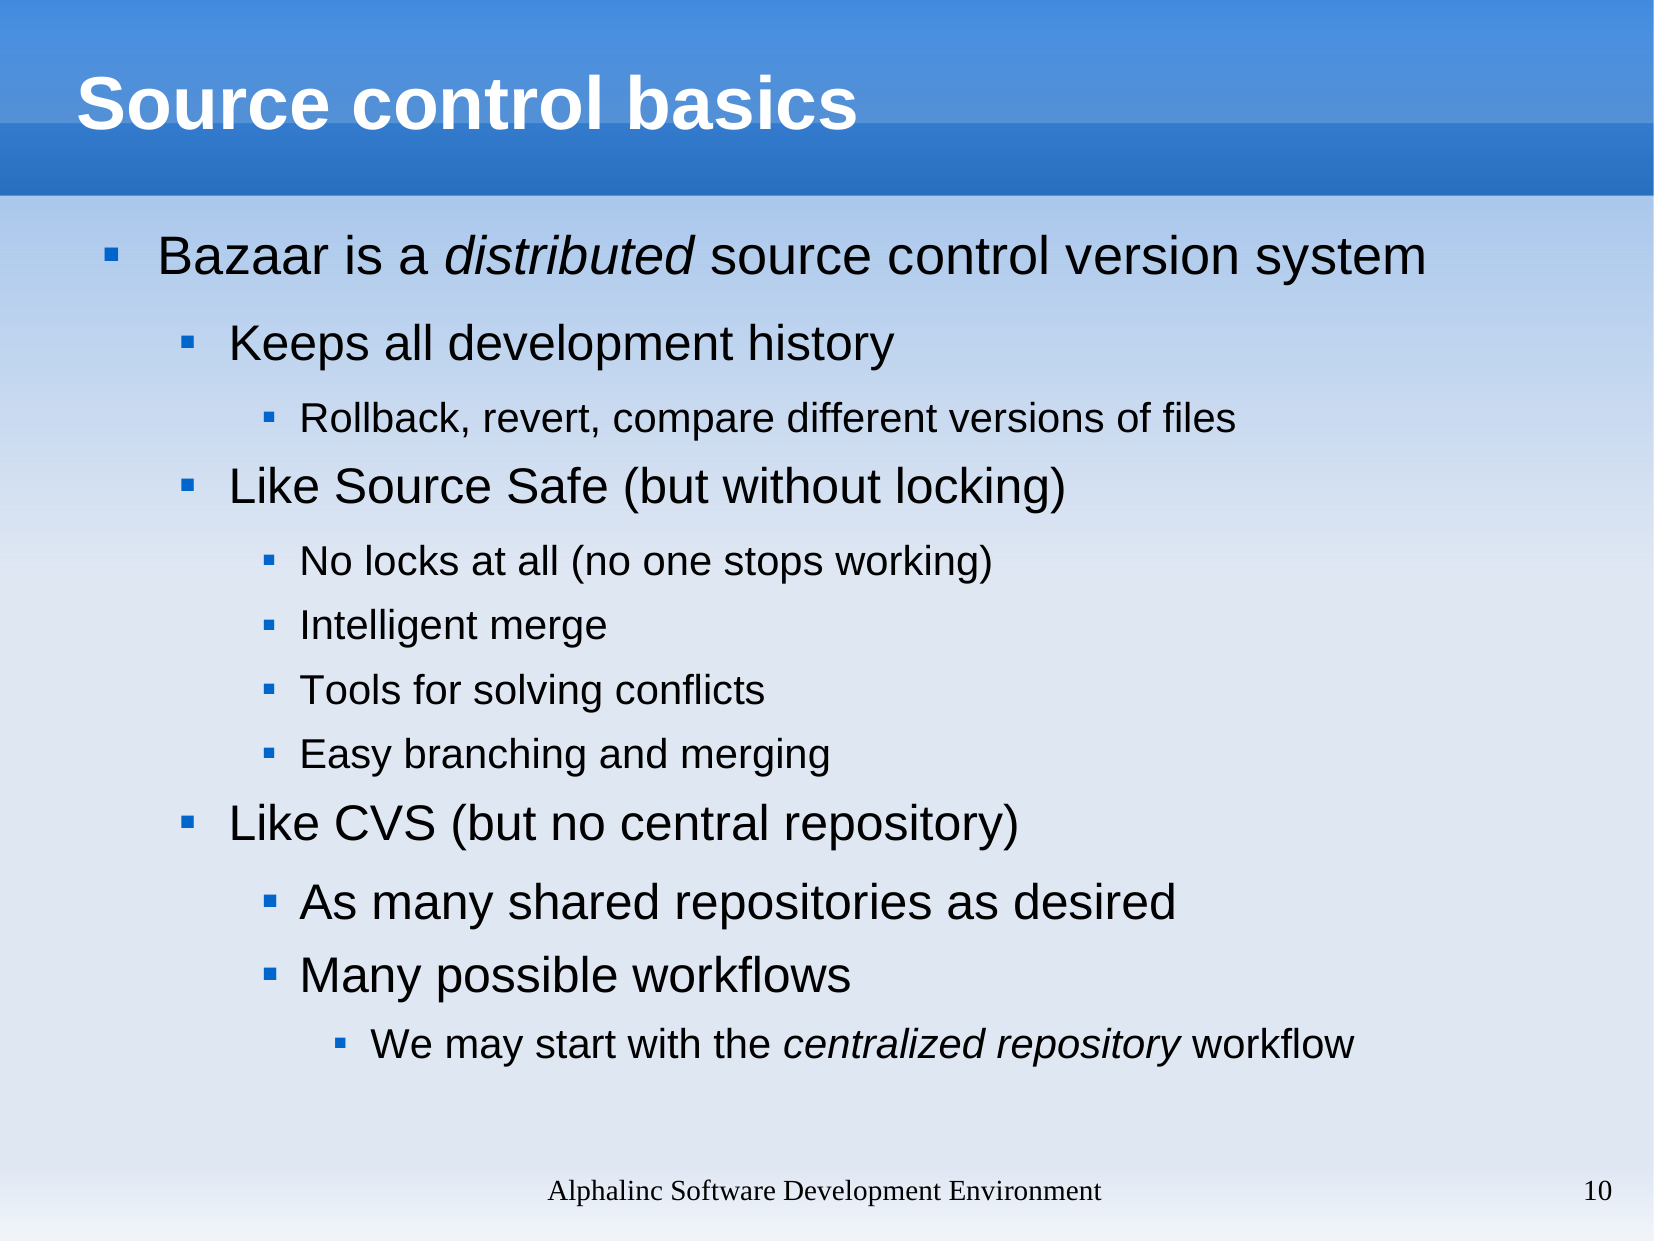

# Source control basics
Bazaar is a distributed source control version system
Keeps all development history
Rollback, revert, compare different versions of files
Like Source Safe (but without locking)
No locks at all (no one stops working)
Intelligent merge
Tools for solving conflicts
Easy branching and merging
Like CVS (but no central repository)
As many shared repositories as desired
Many possible workflows
We may start with the centralized repository workflow
Alphalinc Software Development Environment
10